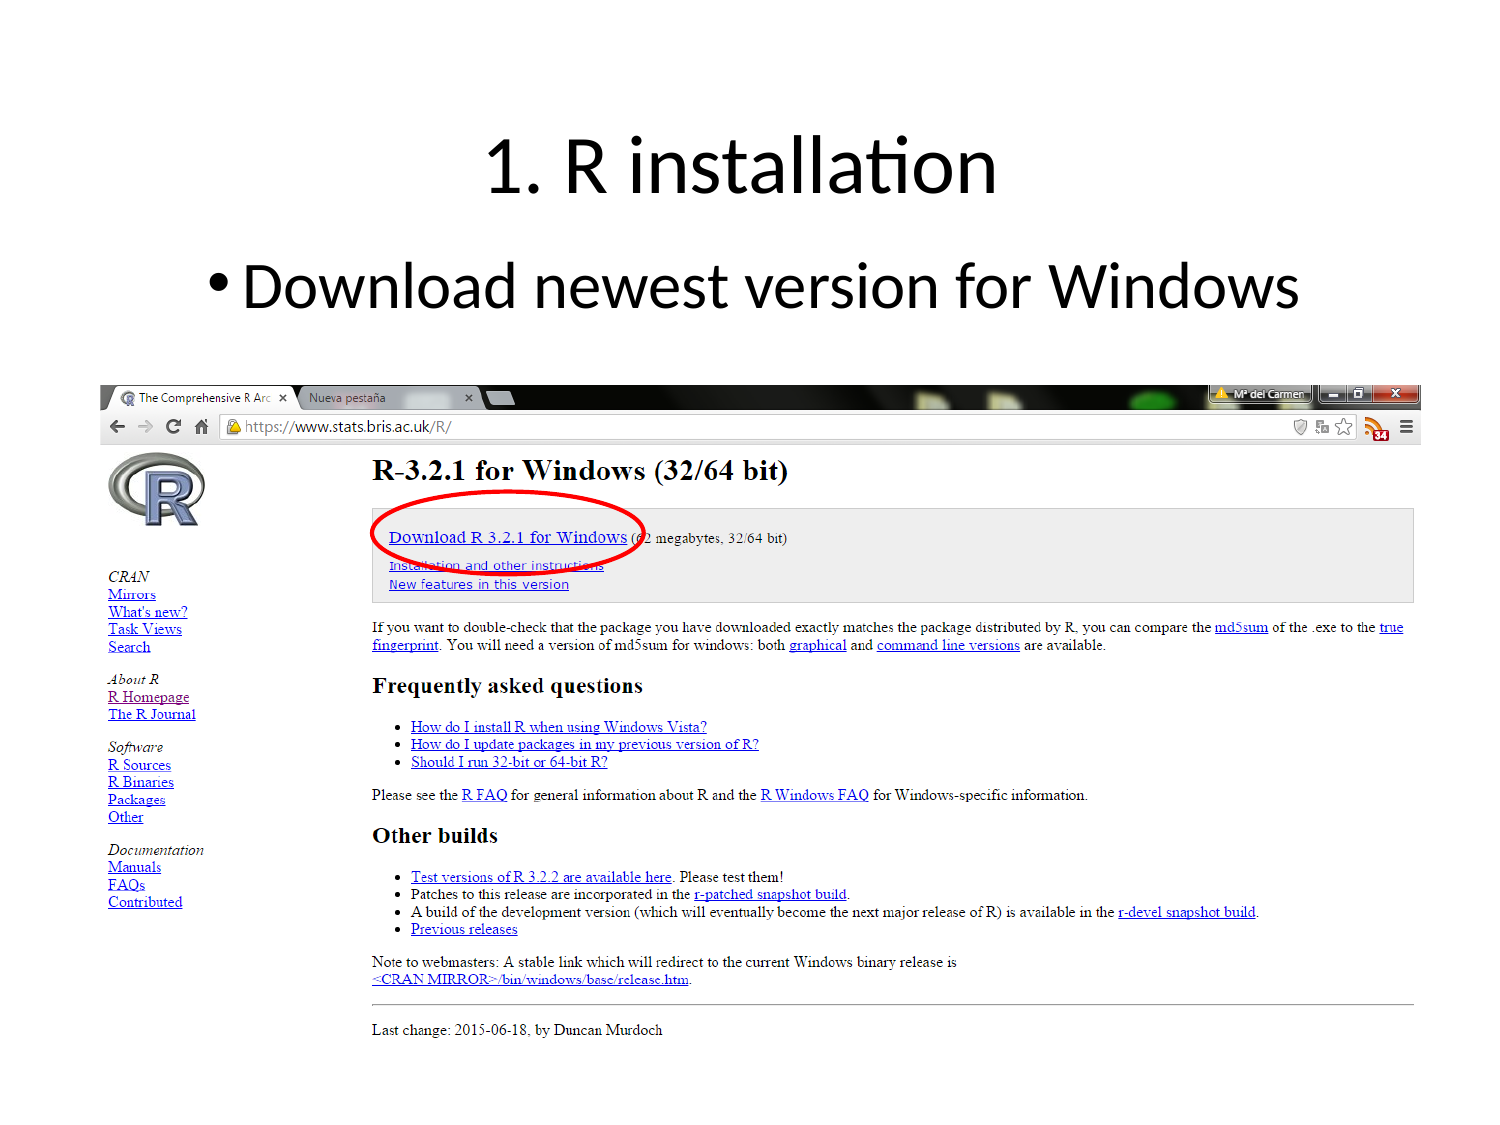

1. R installation
# Download newest version for Windows